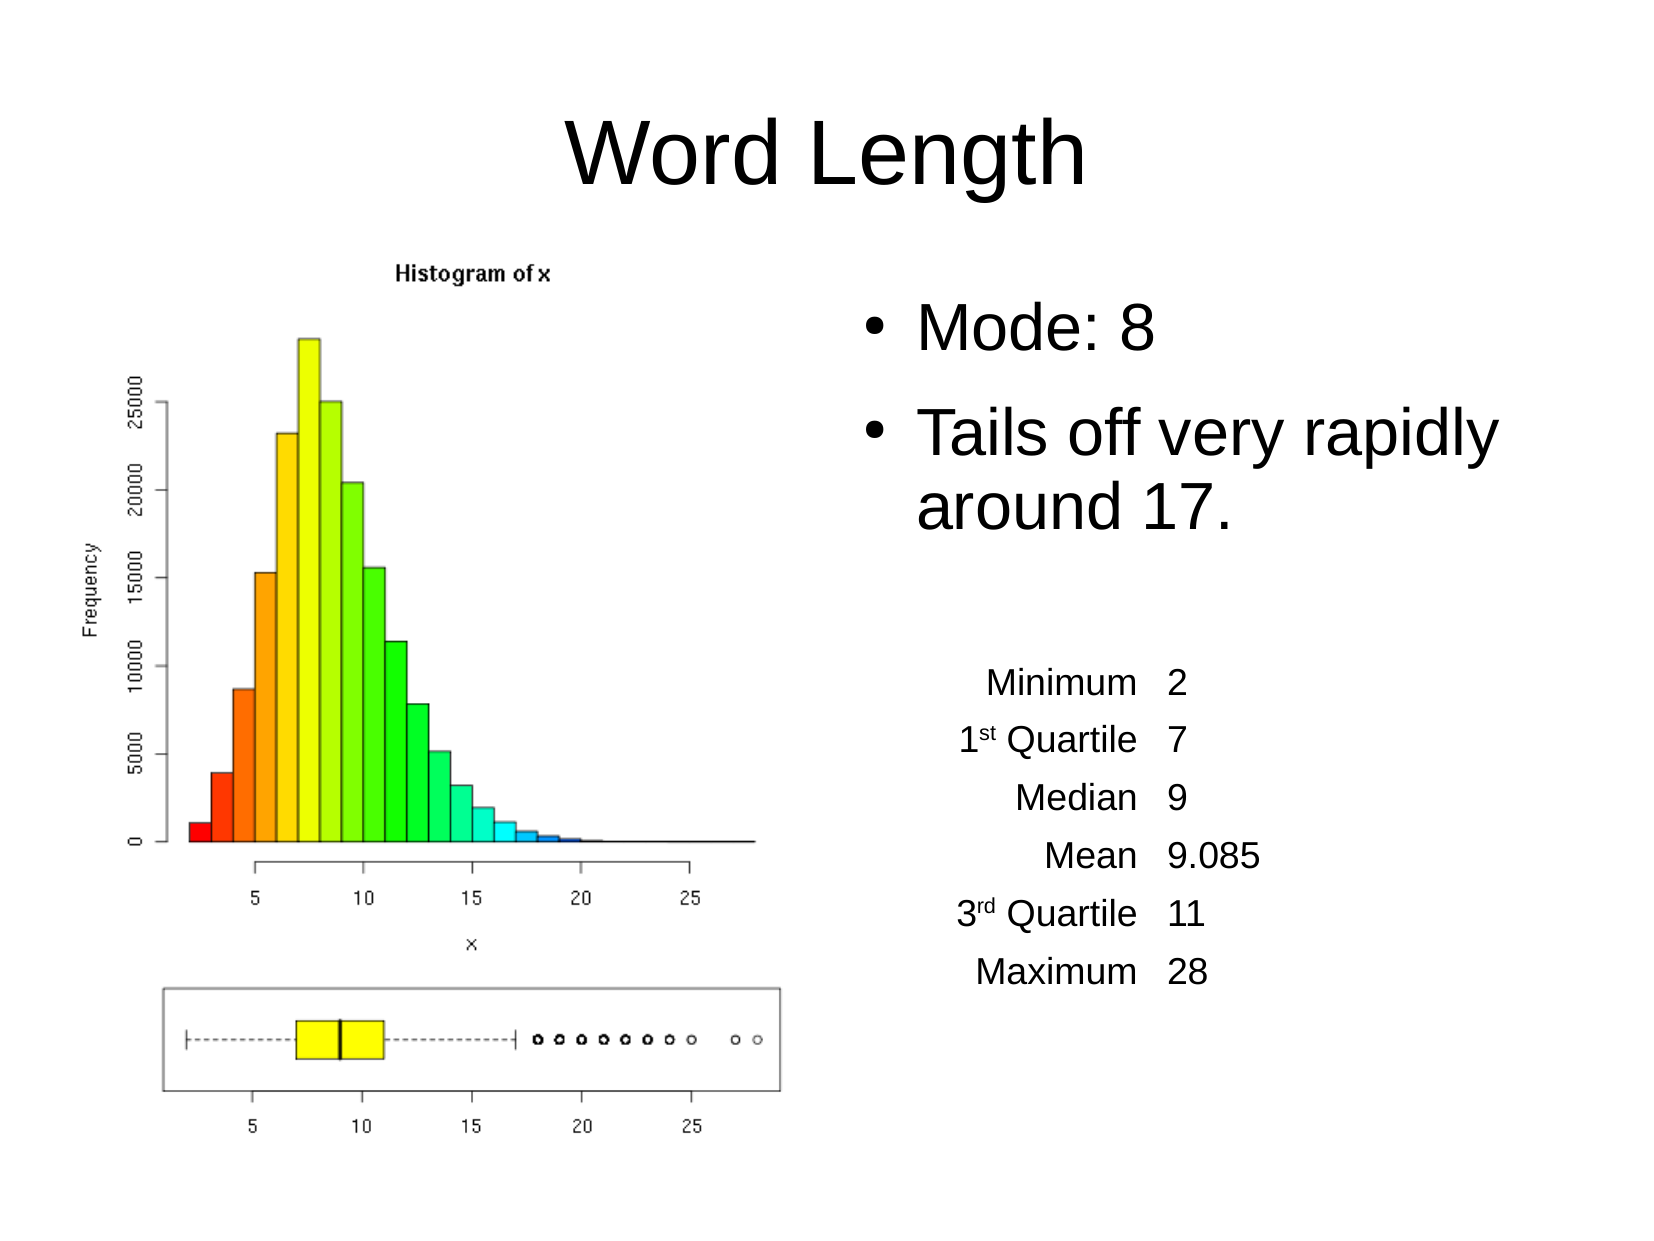

# Word Length
Mode: 8
Tails off very rapidly around 17.
| Minimum | 2 |
| --- | --- |
| 1st Quartile | 7 |
| Median | 9 |
| Mean | 9.085 |
| 3rd Quartile | 11 |
| Maximum | 28 |